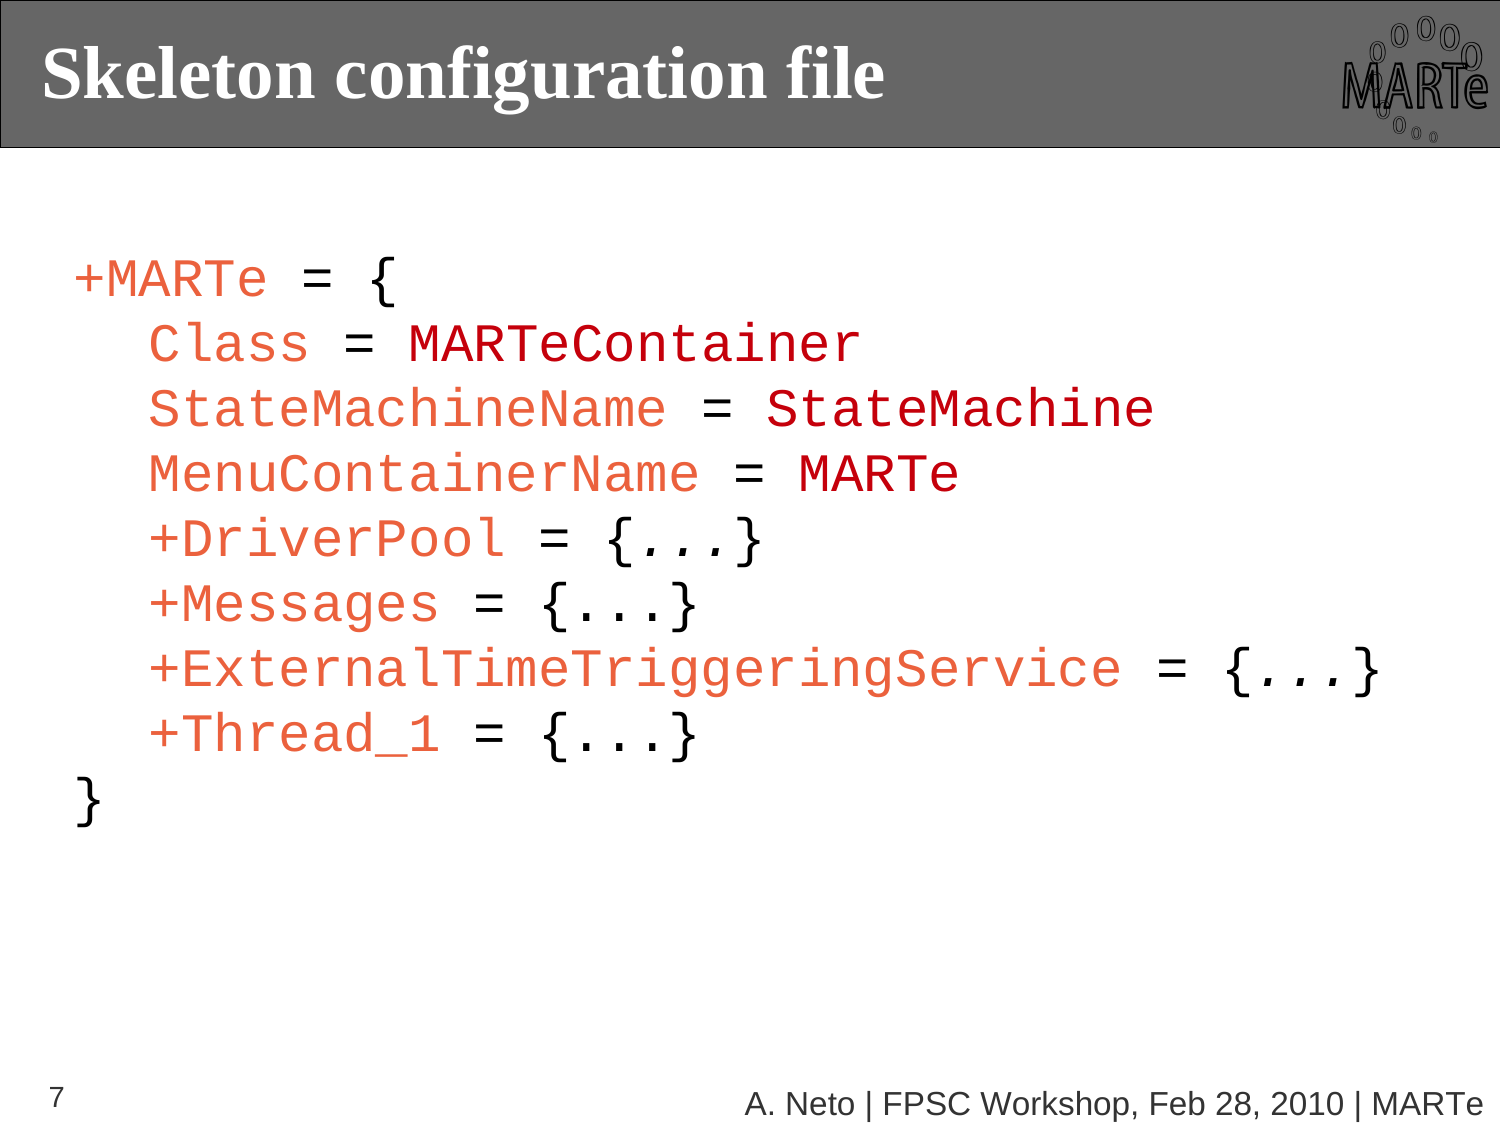

# Skeleton configuration file
+MARTe = {
	Class = MARTeContainer
	StateMachineName = StateMachine
	MenuContainerName = MARTe
	+DriverPool = {...}
	+Messages = {...}
	+ExternalTimeTriggeringService = {...}
	+Thread_1 = {...}
}